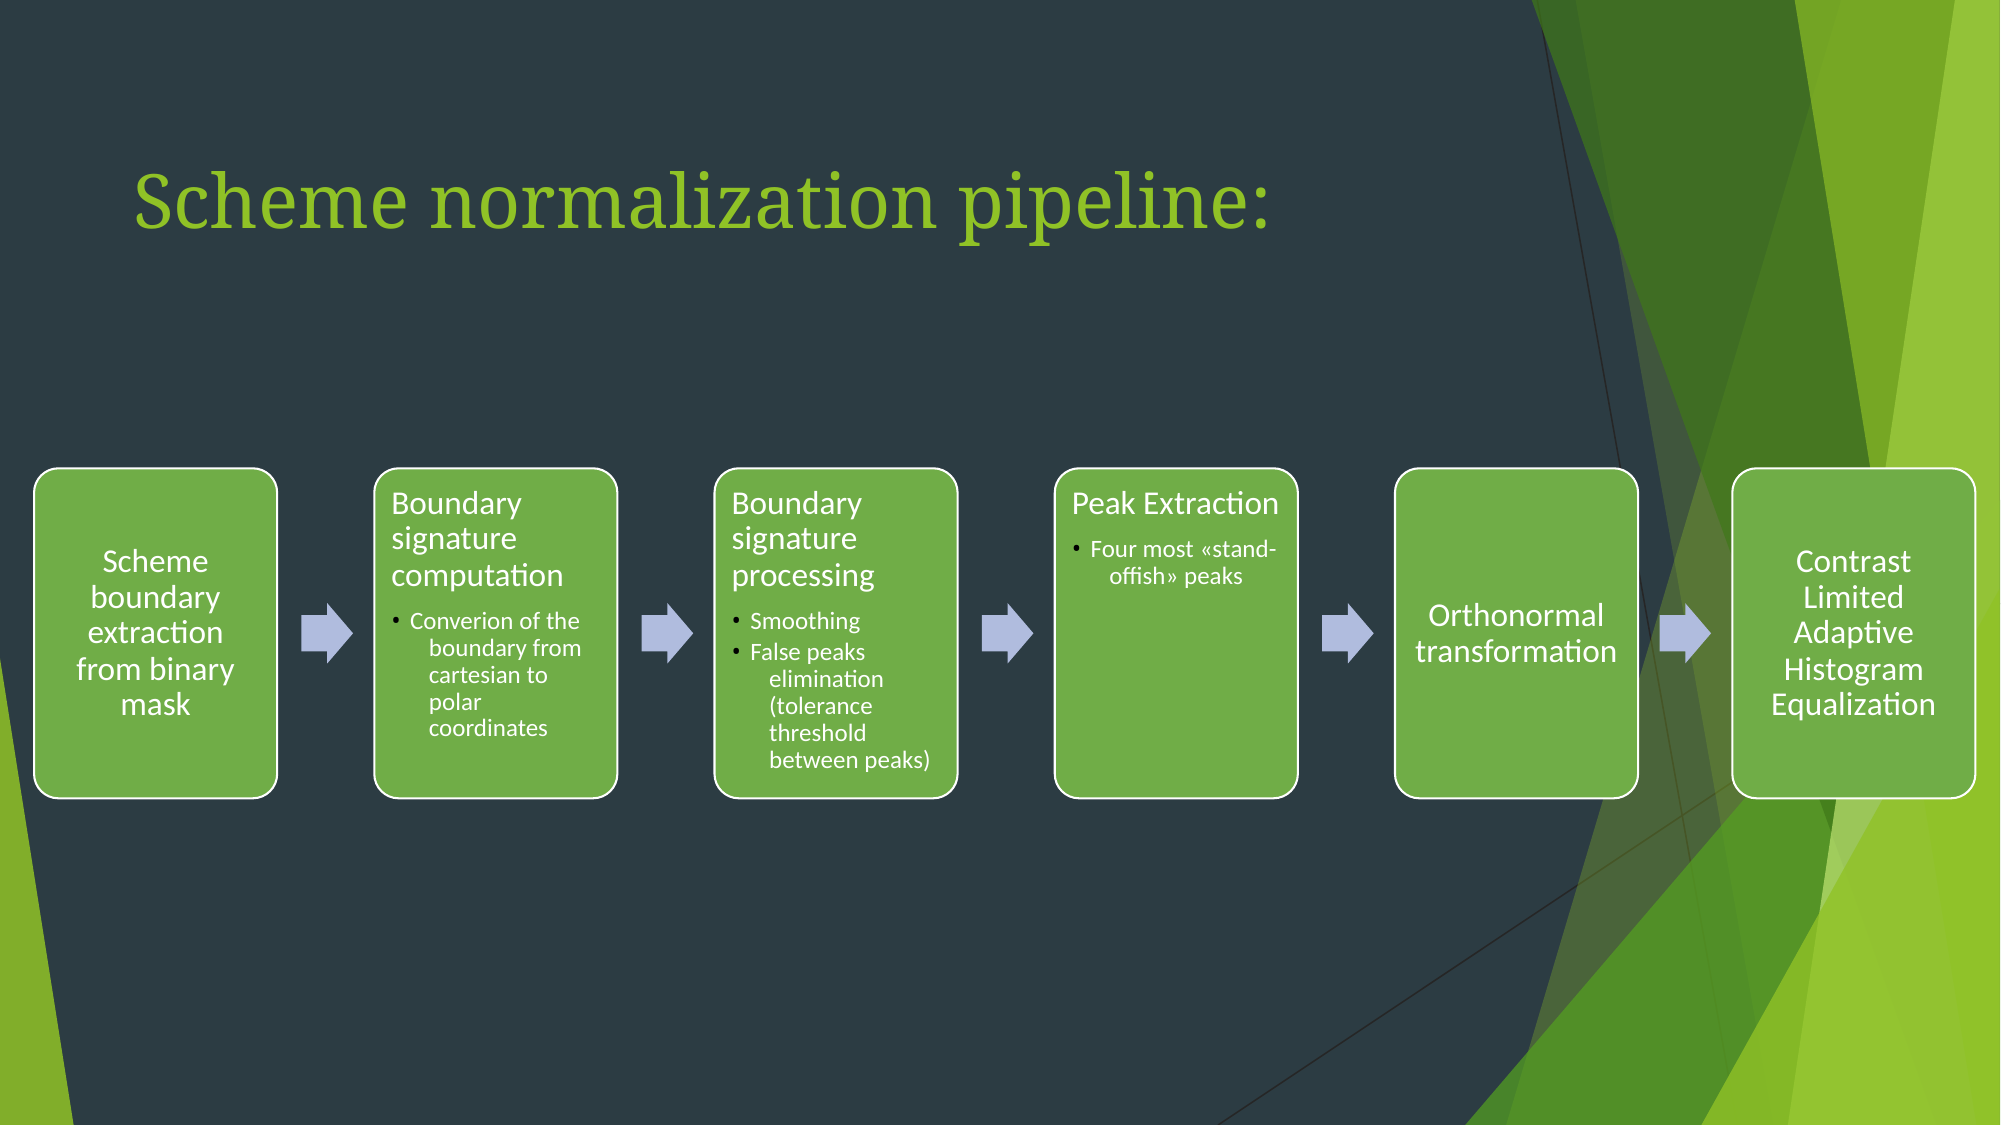

# Scheme normalization pipeline:
Scheme boundary extraction from binary mask
Boundary signature computation
Converion of the boundary from cartesian to polar coordinates
Boundary signature processing
Smoothing
False peaks elimination (tolerance threshold between peaks)
Peak Extraction
Four most «stand-offish» peaks
Orthonormal transformation
Contrast Limited Adaptive Histogram Equalization